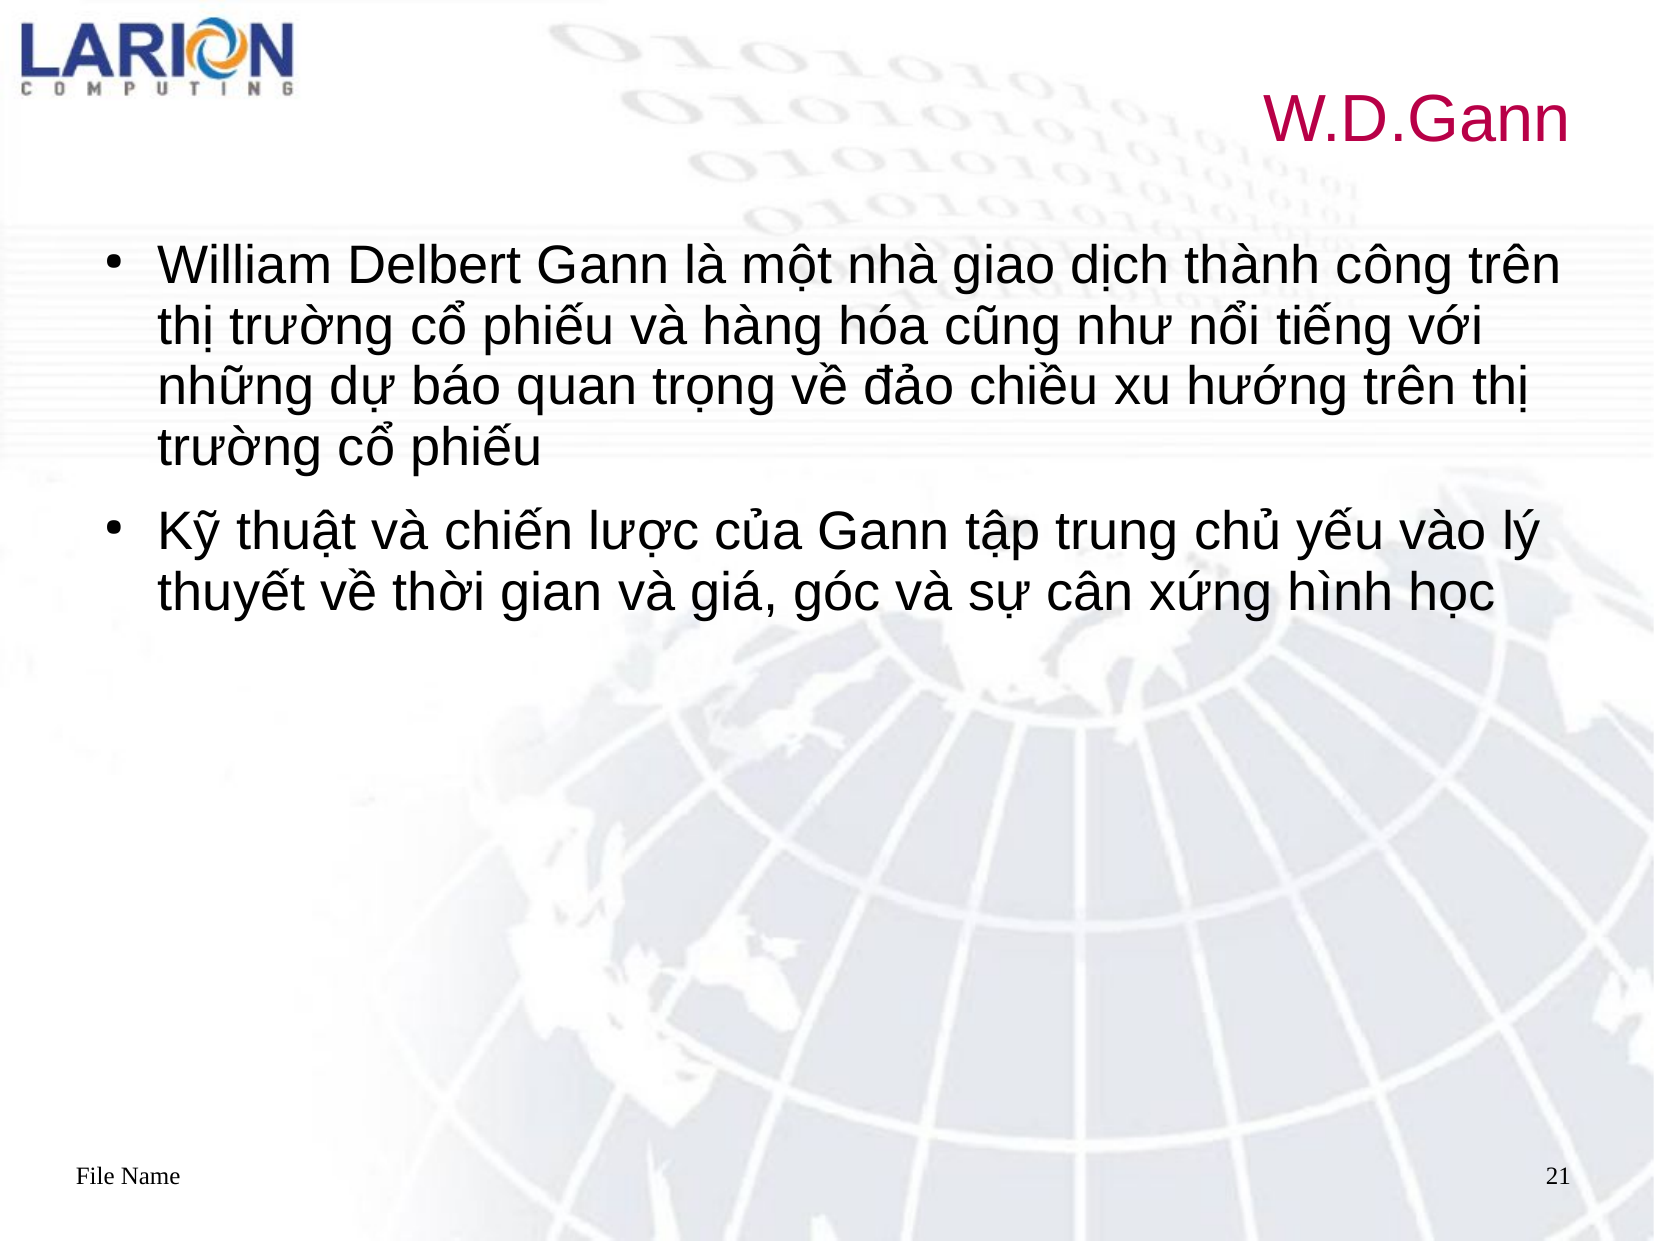

# W.D.Gann
William Delbert Gann là một nhà giao dịch thành công trên thị trường cổ phiếu và hàng hóa cũng như nổi tiếng với những dự báo quan trọng về đảo chiều xu hướng trên thị trường cổ phiếu
Kỹ thuật và chiến lược của Gann tập trung chủ yếu vào lý thuyết về thời gian và giá, góc và sự cân xứng hình học
File Name
21